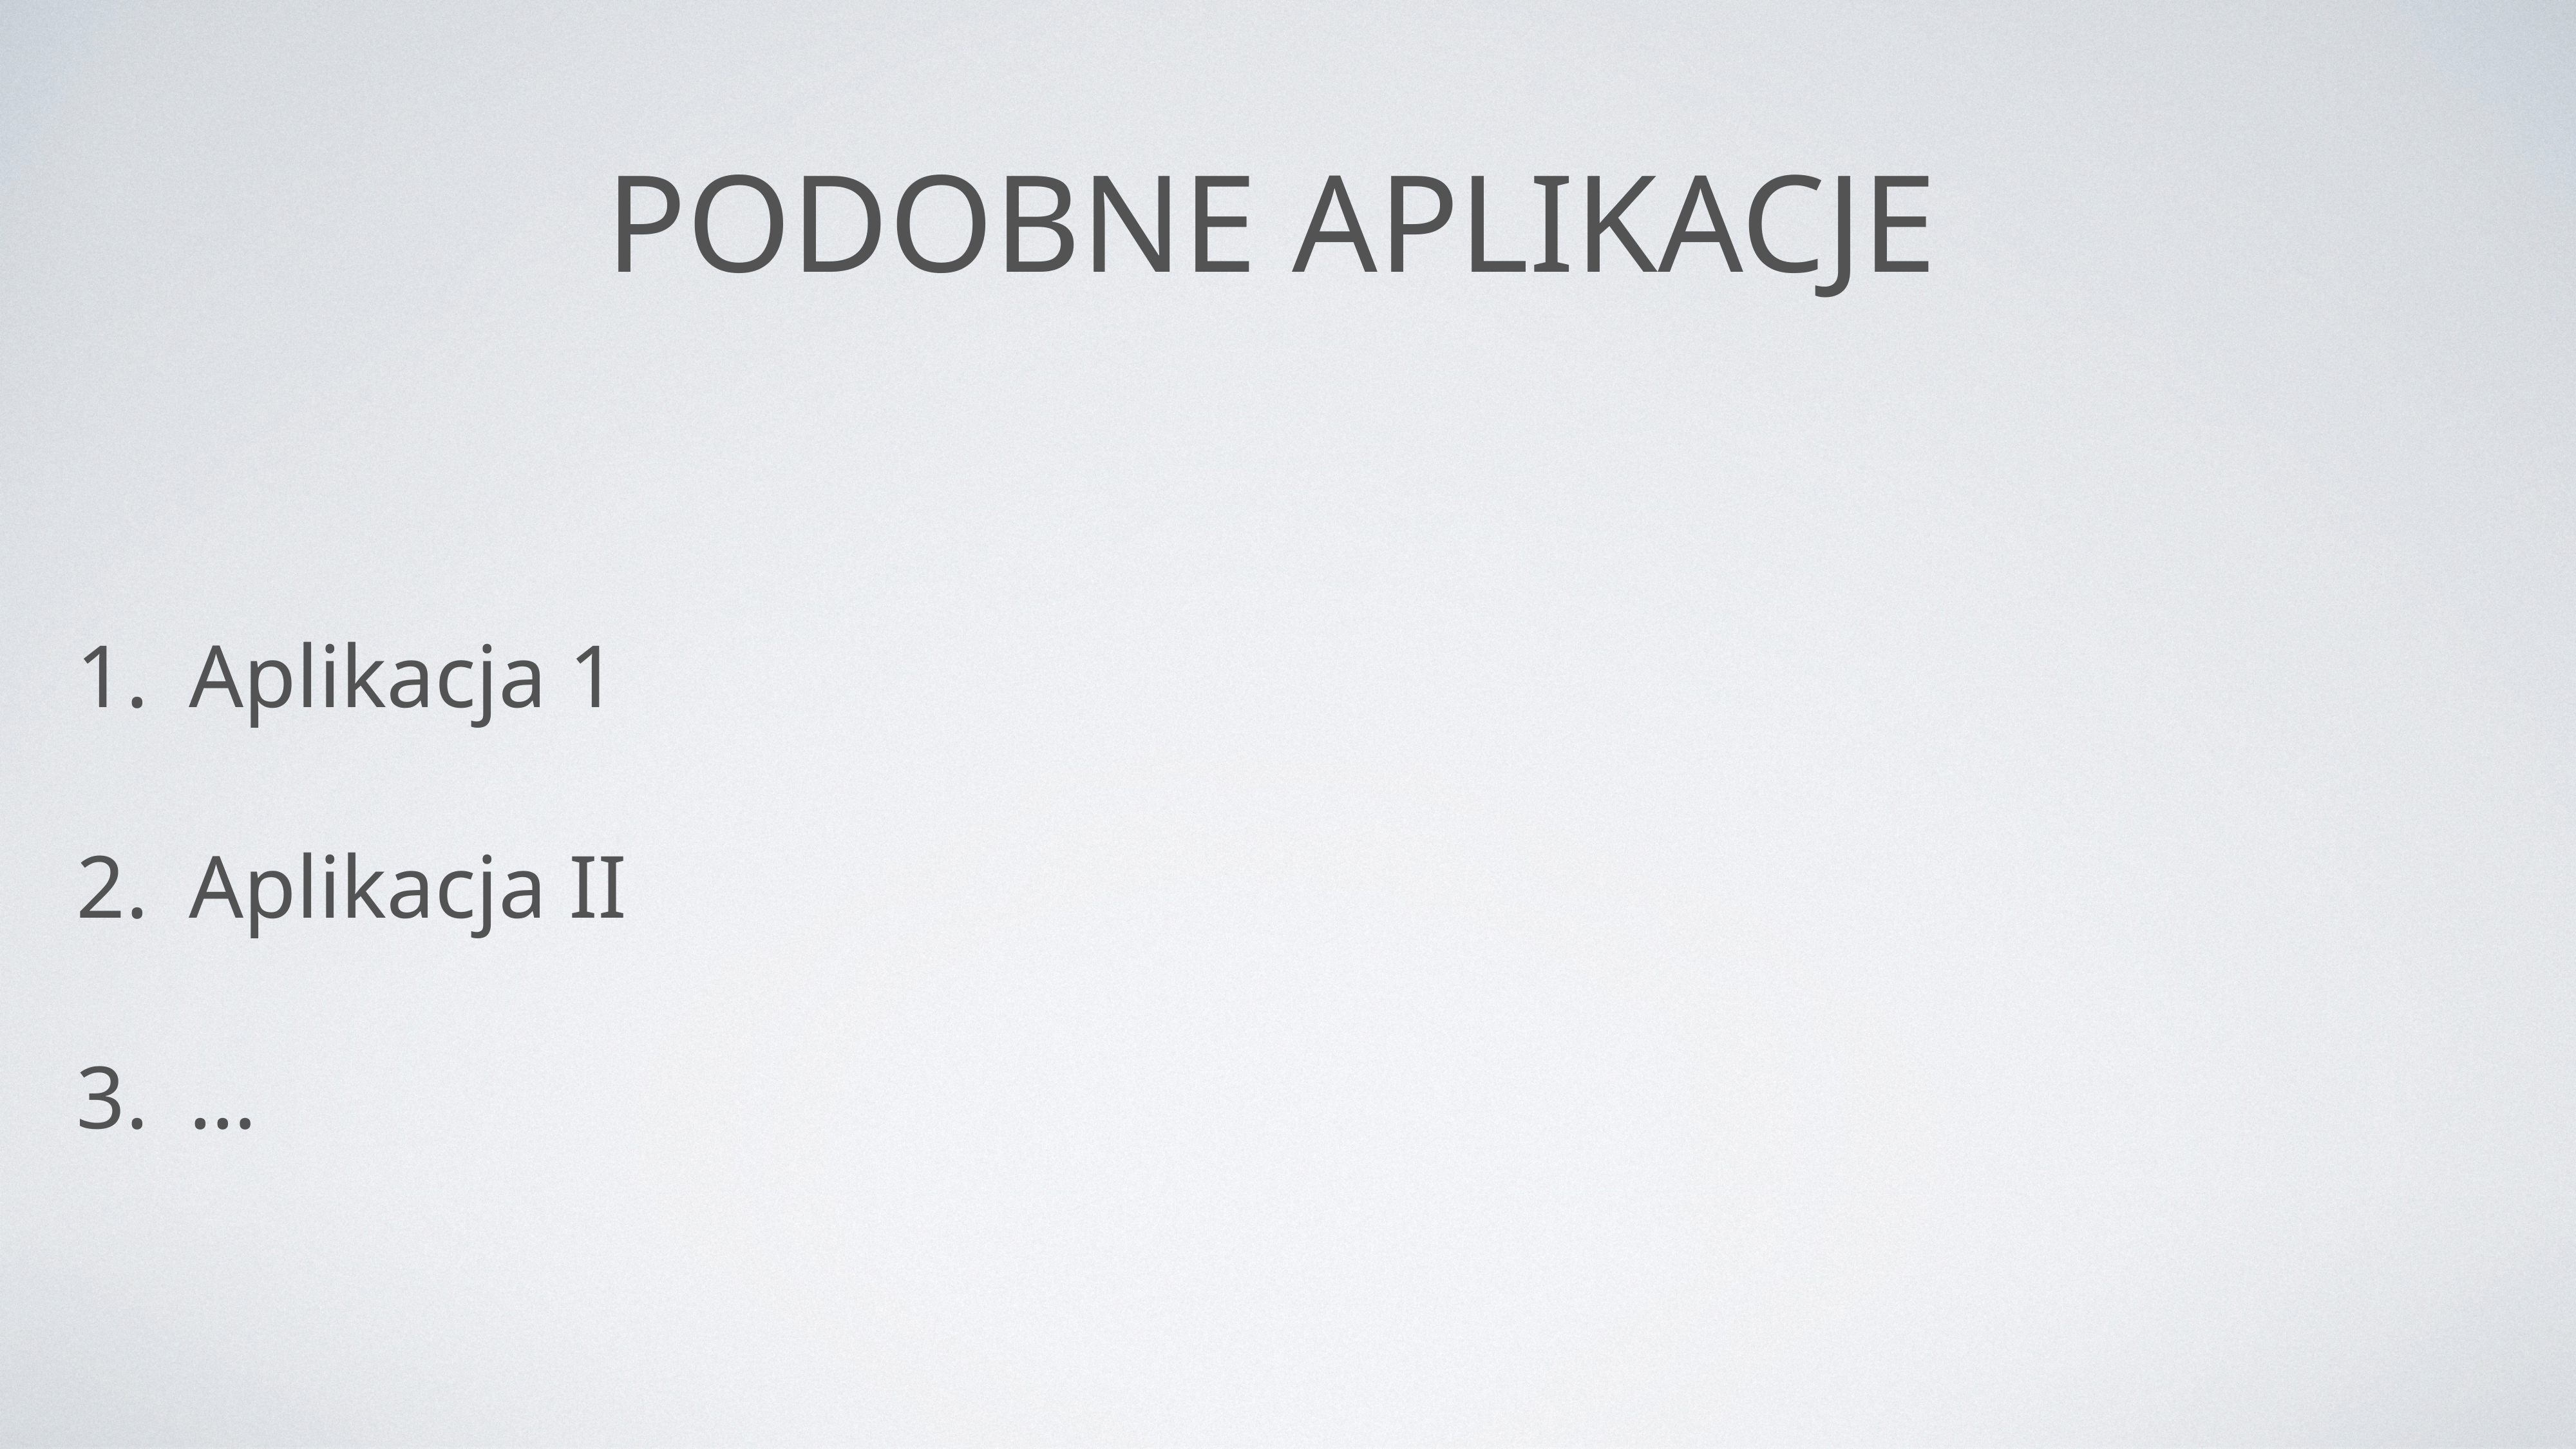

# Podobne aplikacje
Aplikacja 1
Aplikacja II
…